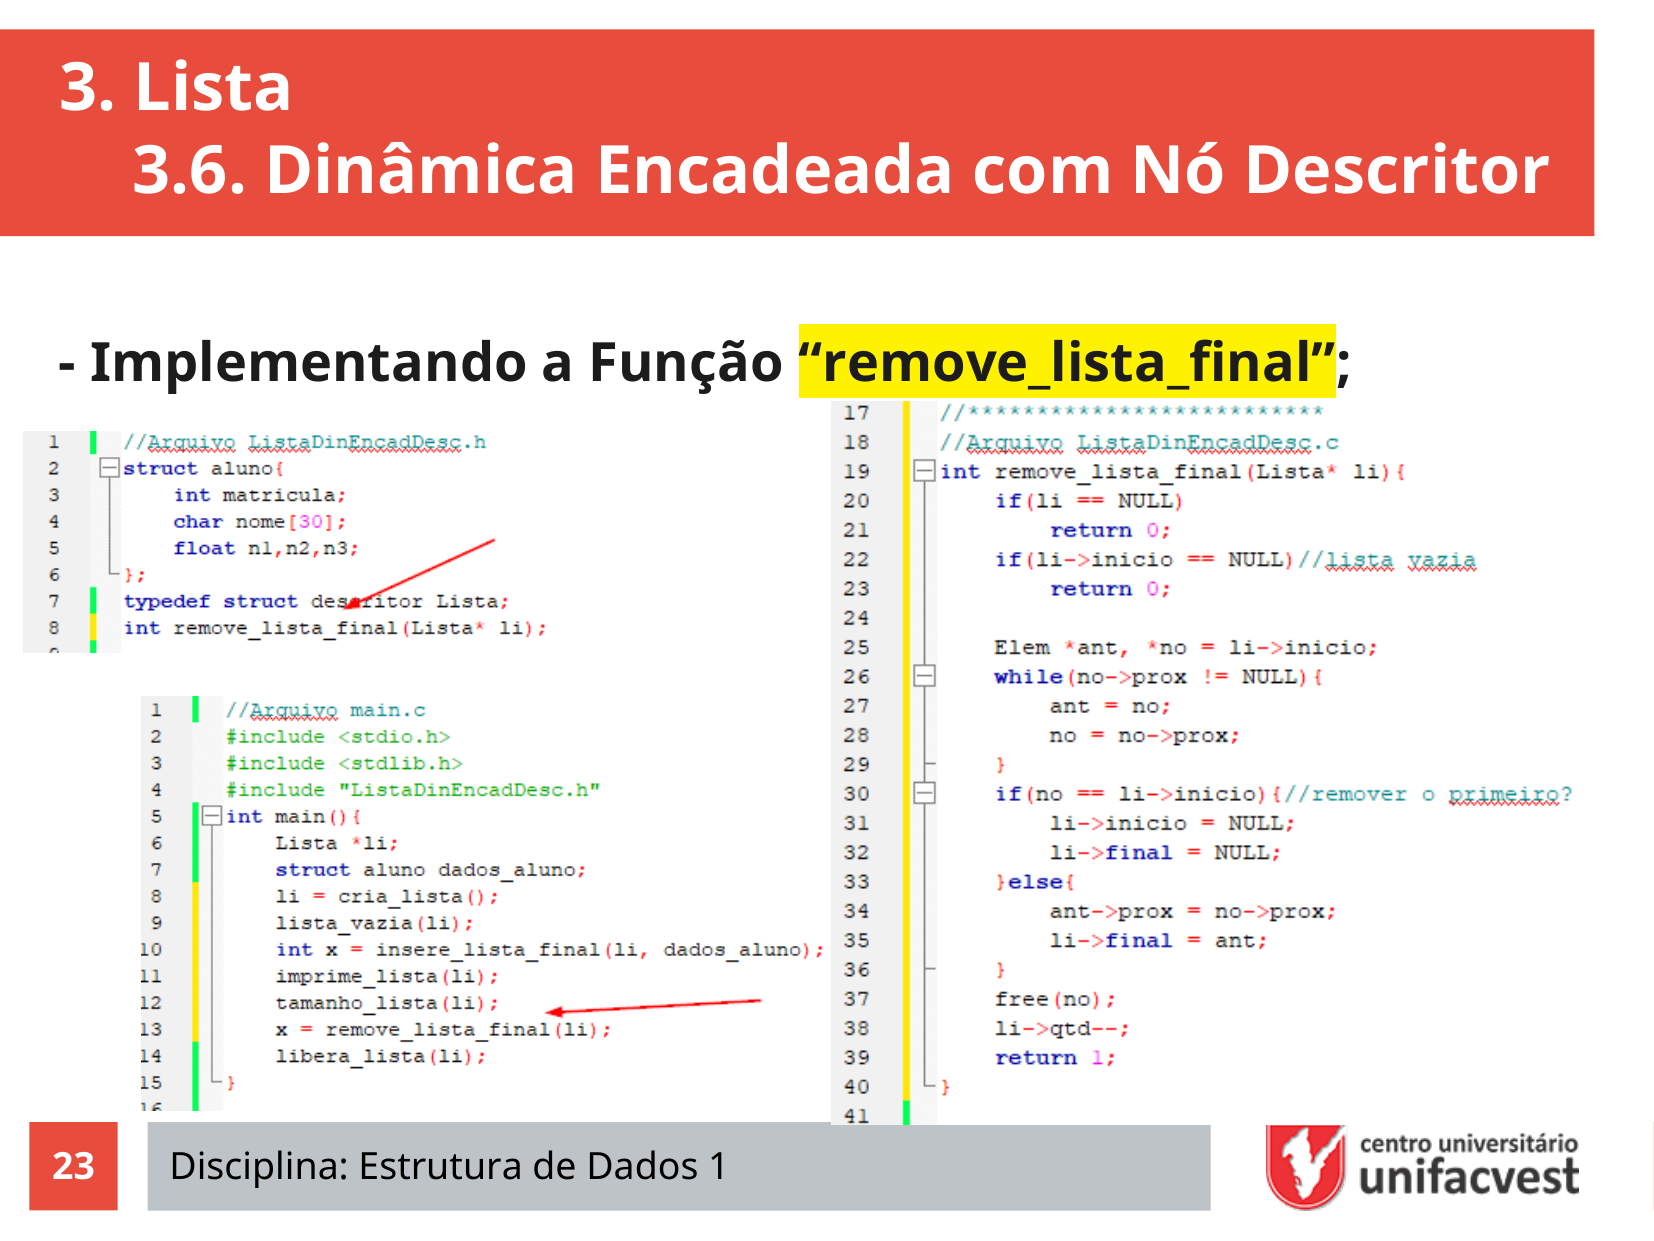

# 3. Lista 3.6. Dinâmica Encadeada com Nó Descritor
- Implementando a Função “remove_lista_final”;
23
Disciplina: Estrutura de Dados 1